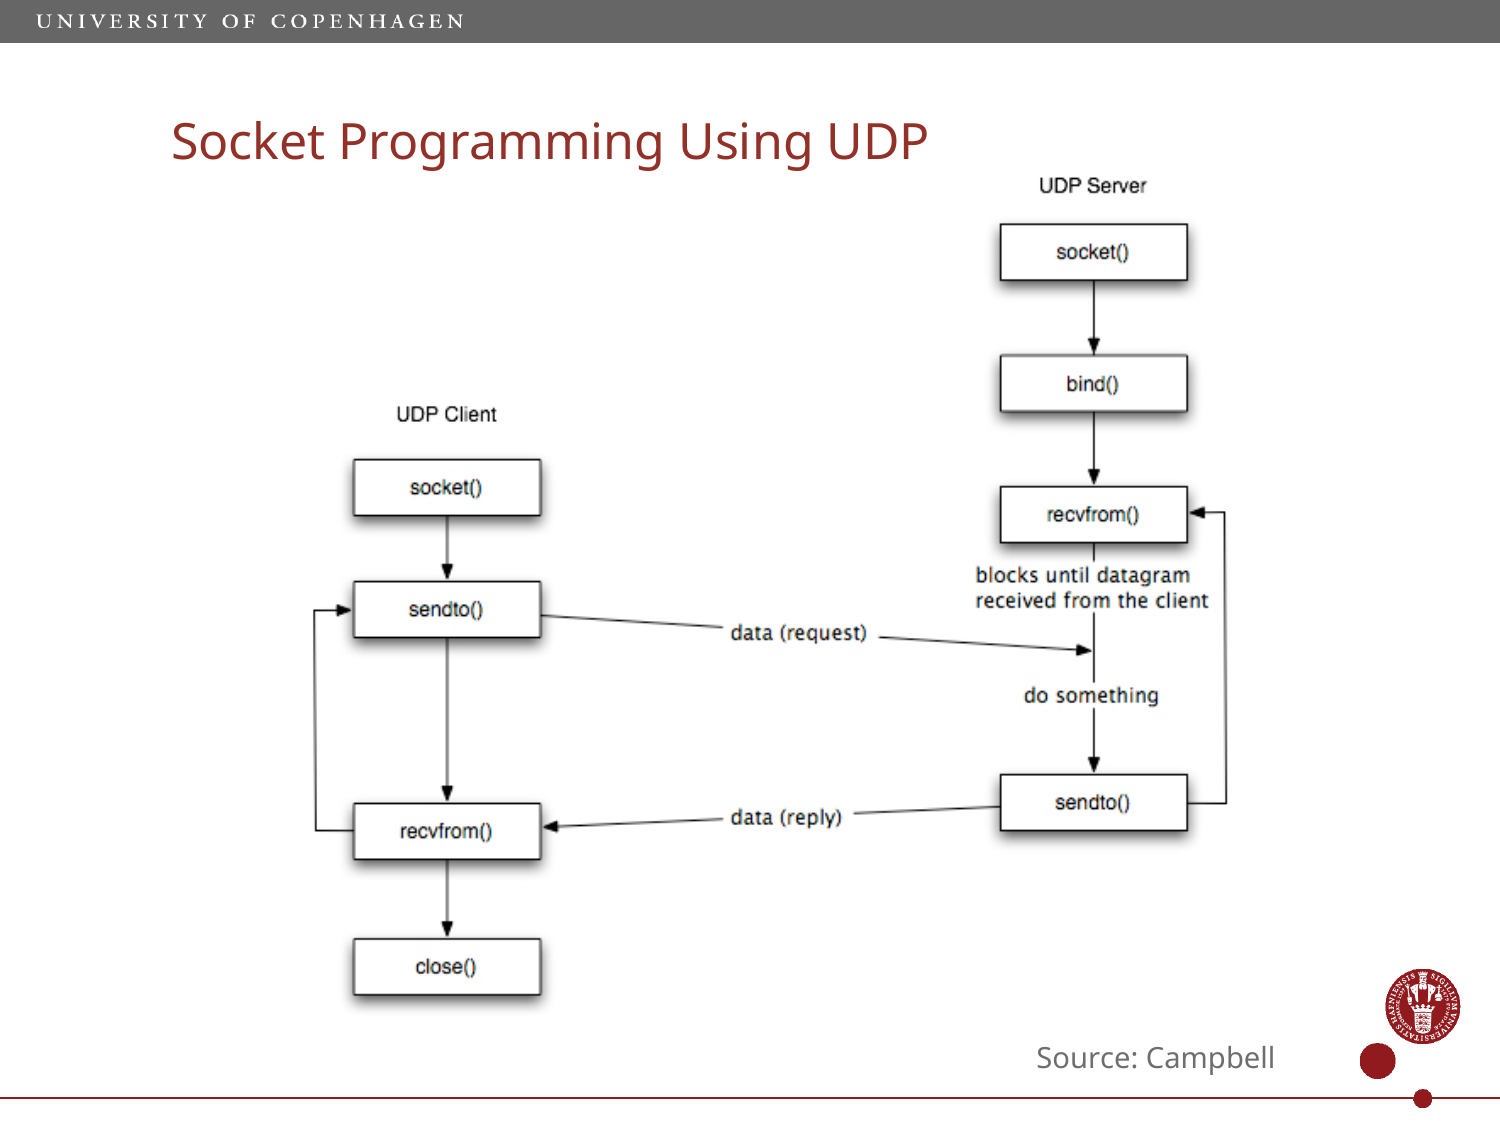

# Socket Programming Using UDP
Source: Campbell